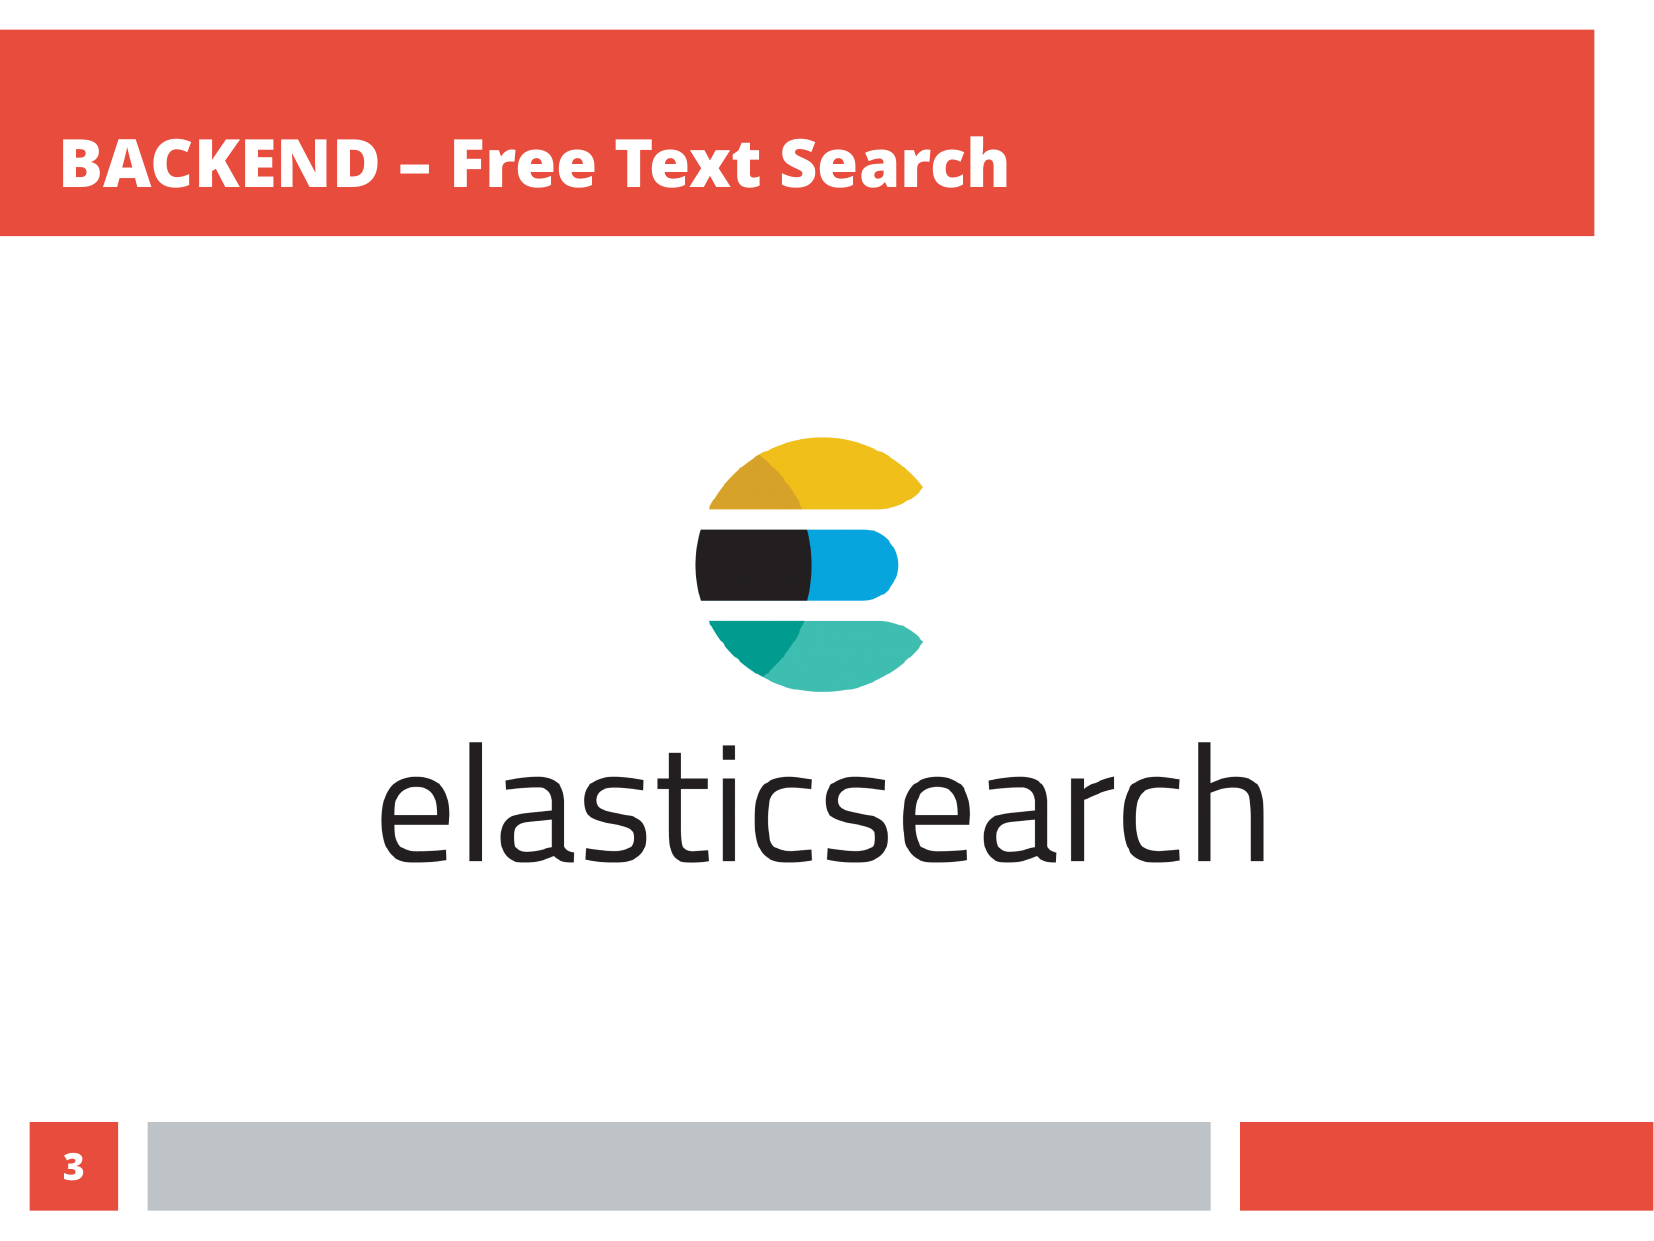

# BACKEND – Free Text Search
3